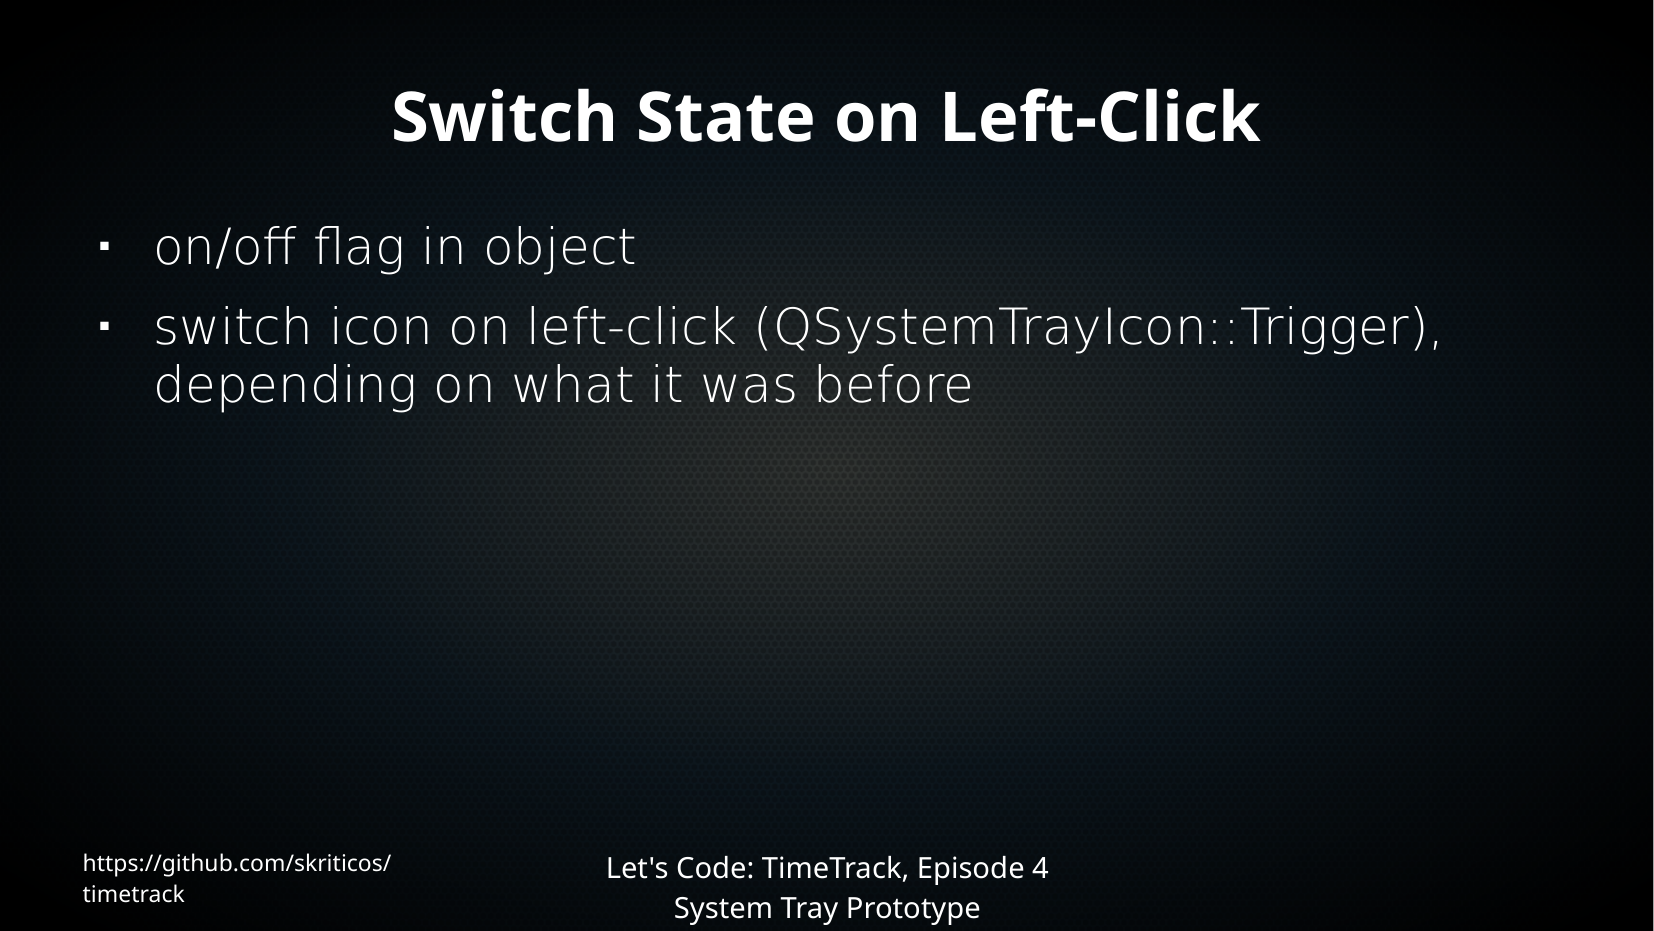

# Switch State on Left-Click
on/off flag in object
switch icon on left-click (QSystemTrayIcon::Trigger), depending on what it was before